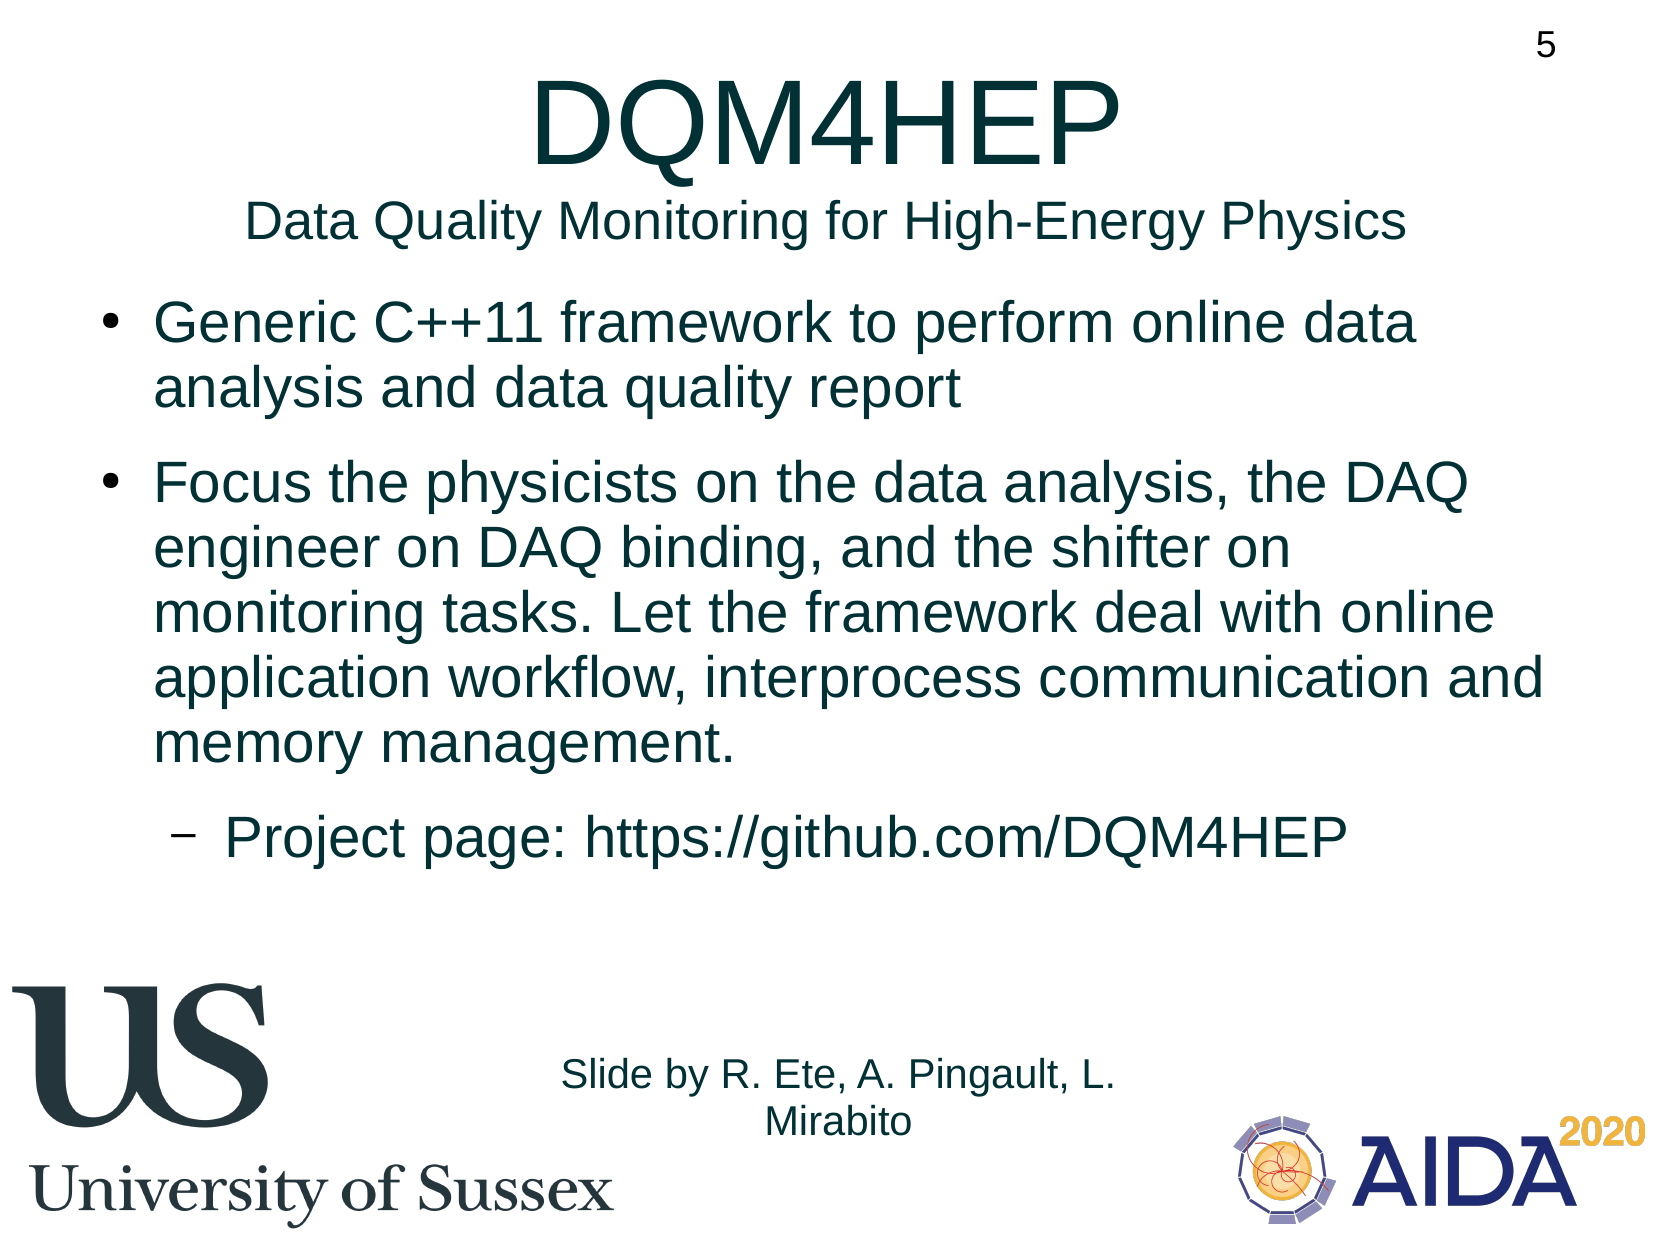

# DQM4HEP Data Quality Monitoring for High-Energy Physics
Generic C++11 framework to perform online data analysis and data quality report
Focus the physicists on the data analysis, the DAQ engineer on DAQ binding, and the shifter on monitoring tasks. Let the framework deal with online application workflow, interprocess communication and memory management.
Project page: https://github.com/DQM4HEP
Slide by R. Ete, A. Pingault, L. Mirabito